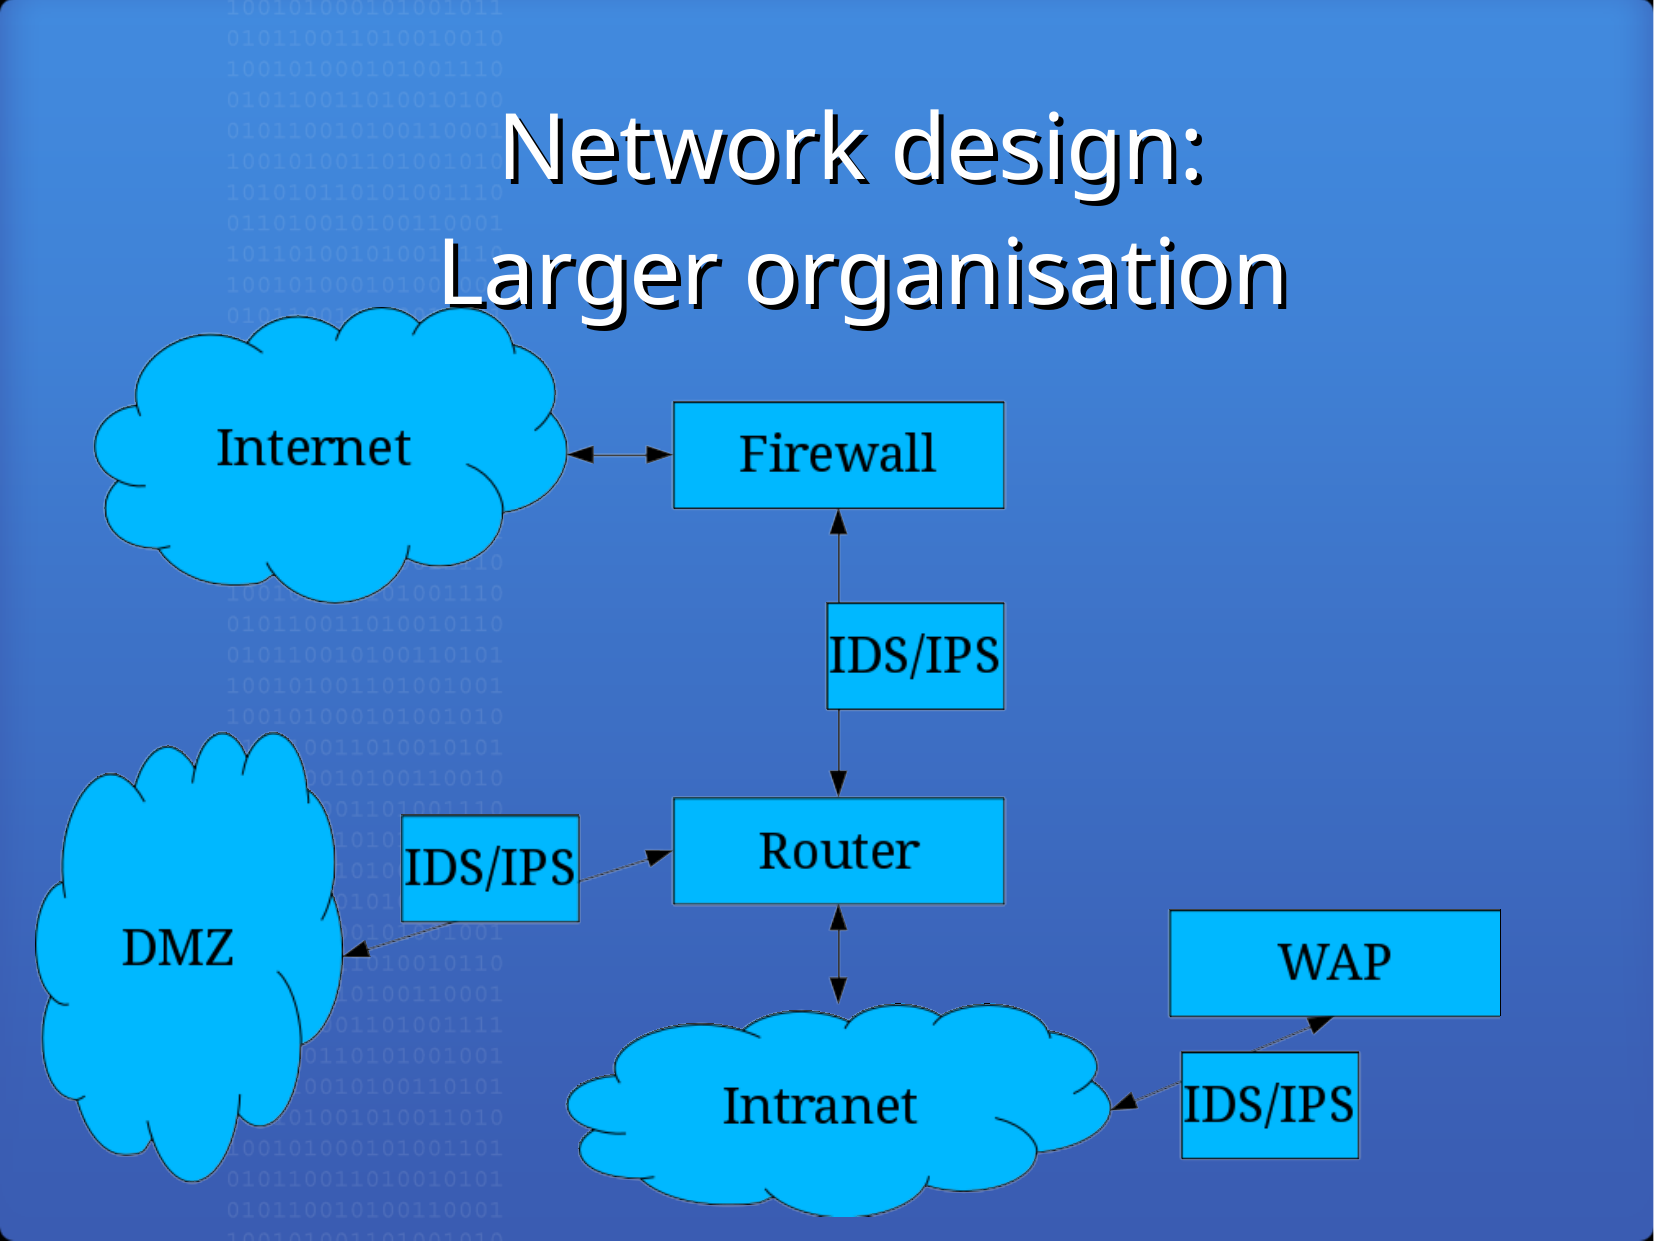

# Network design: Larger organisation
Internet
Firewall
IDS/IPS
DMZ
Router
IDS/IPS
WAP
Intranet
IDS/IPS